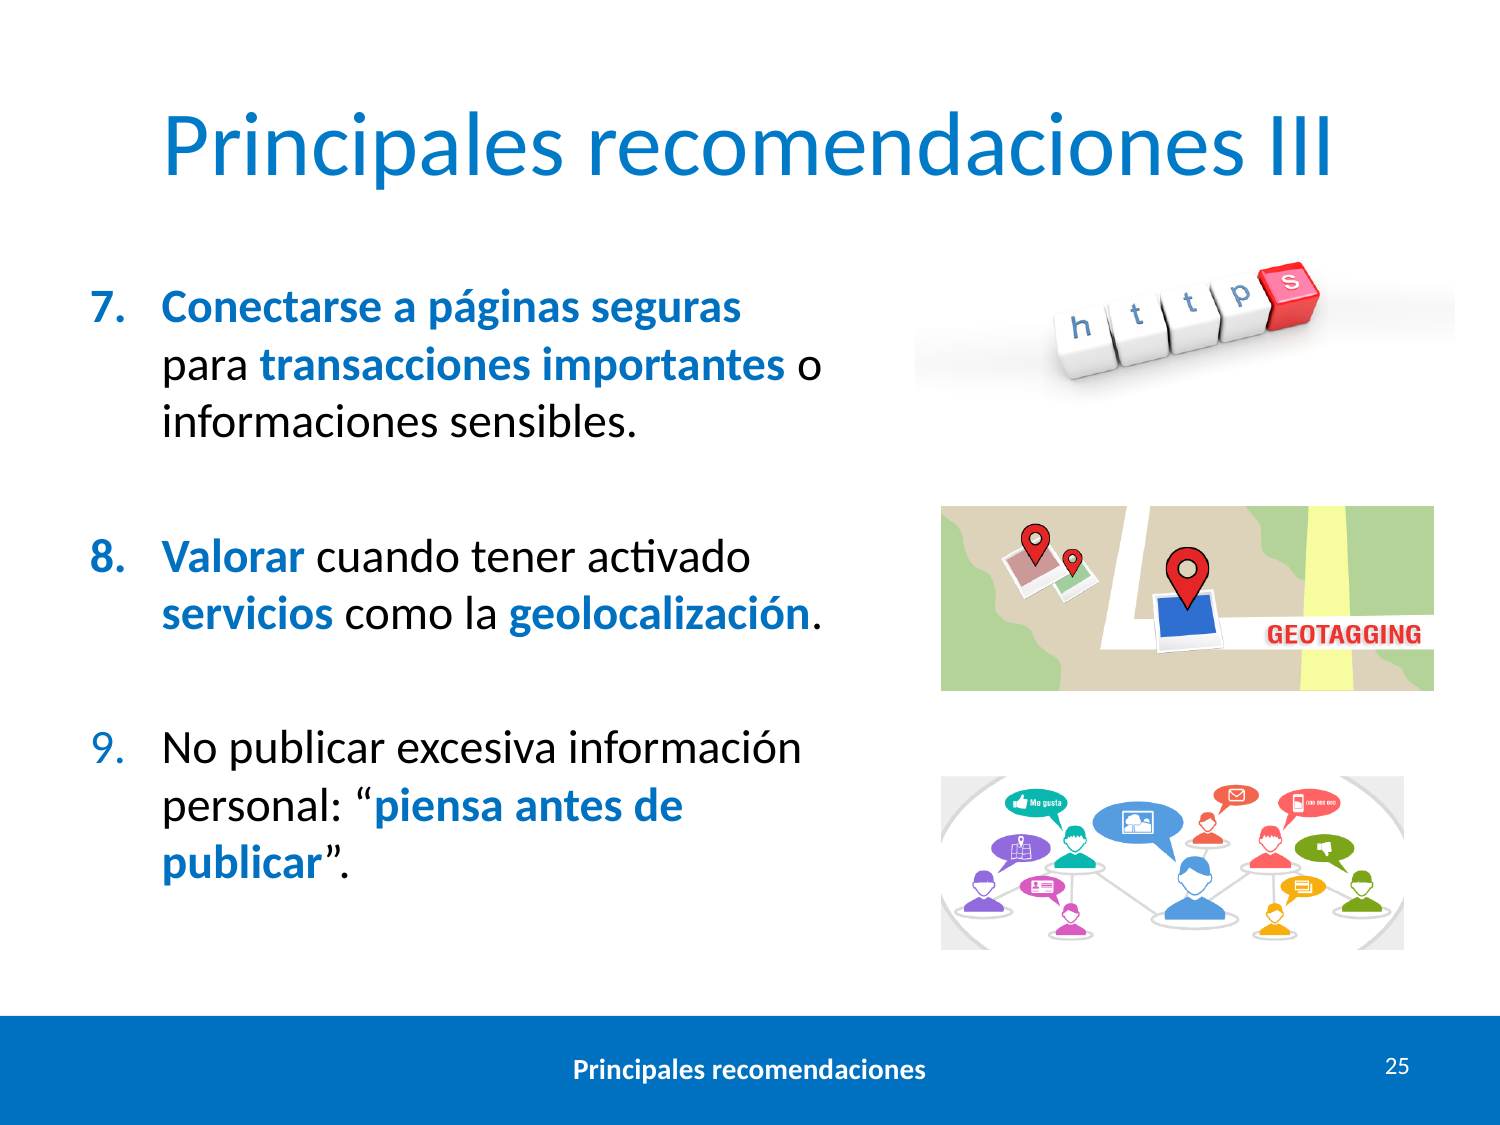

# Principales recomendaciones III
Conectarse a páginas seguras para transacciones importantes o informaciones sensibles.
Valorar cuando tener activado servicios como la geolocalización.
No publicar excesiva información personal: “piensa antes de publicar”.
Principales recomendaciones